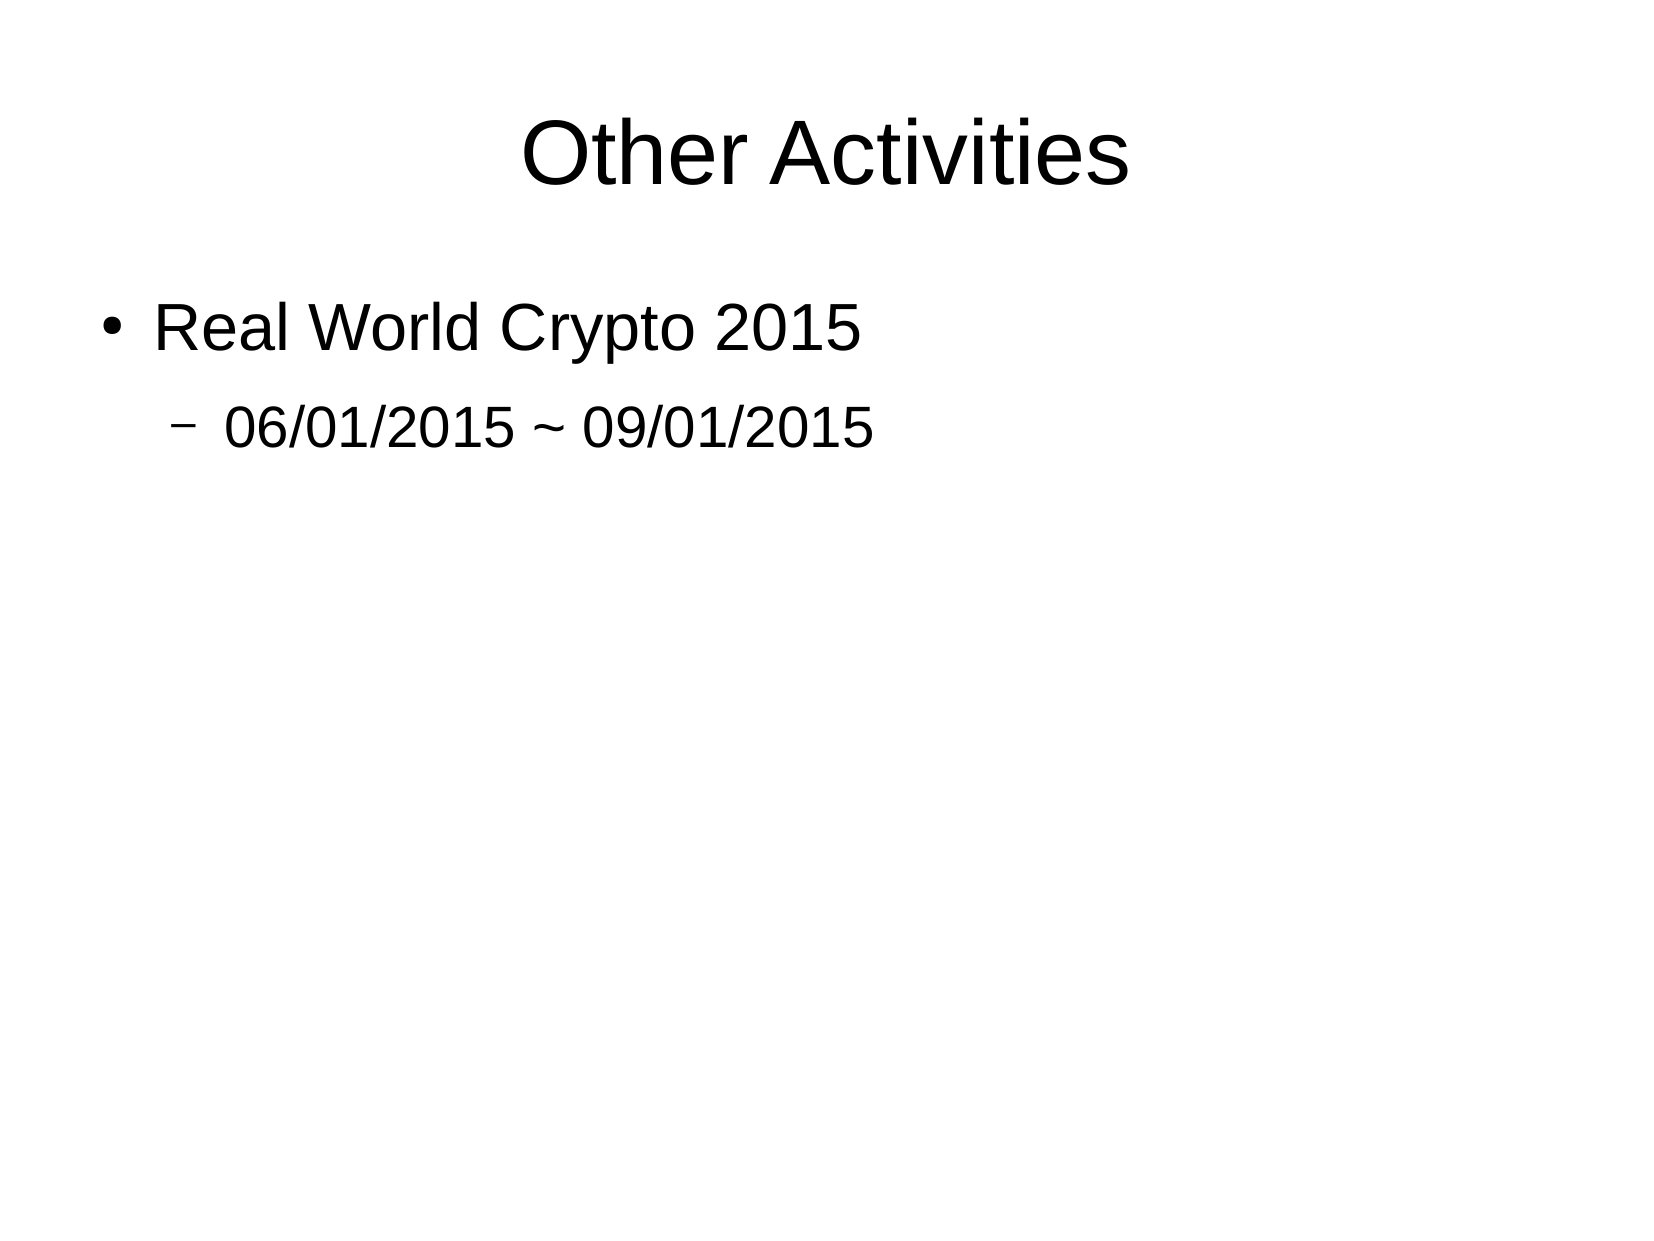

# Other Activities
Real World Crypto 2015
06/01/2015 ~ 09/01/2015